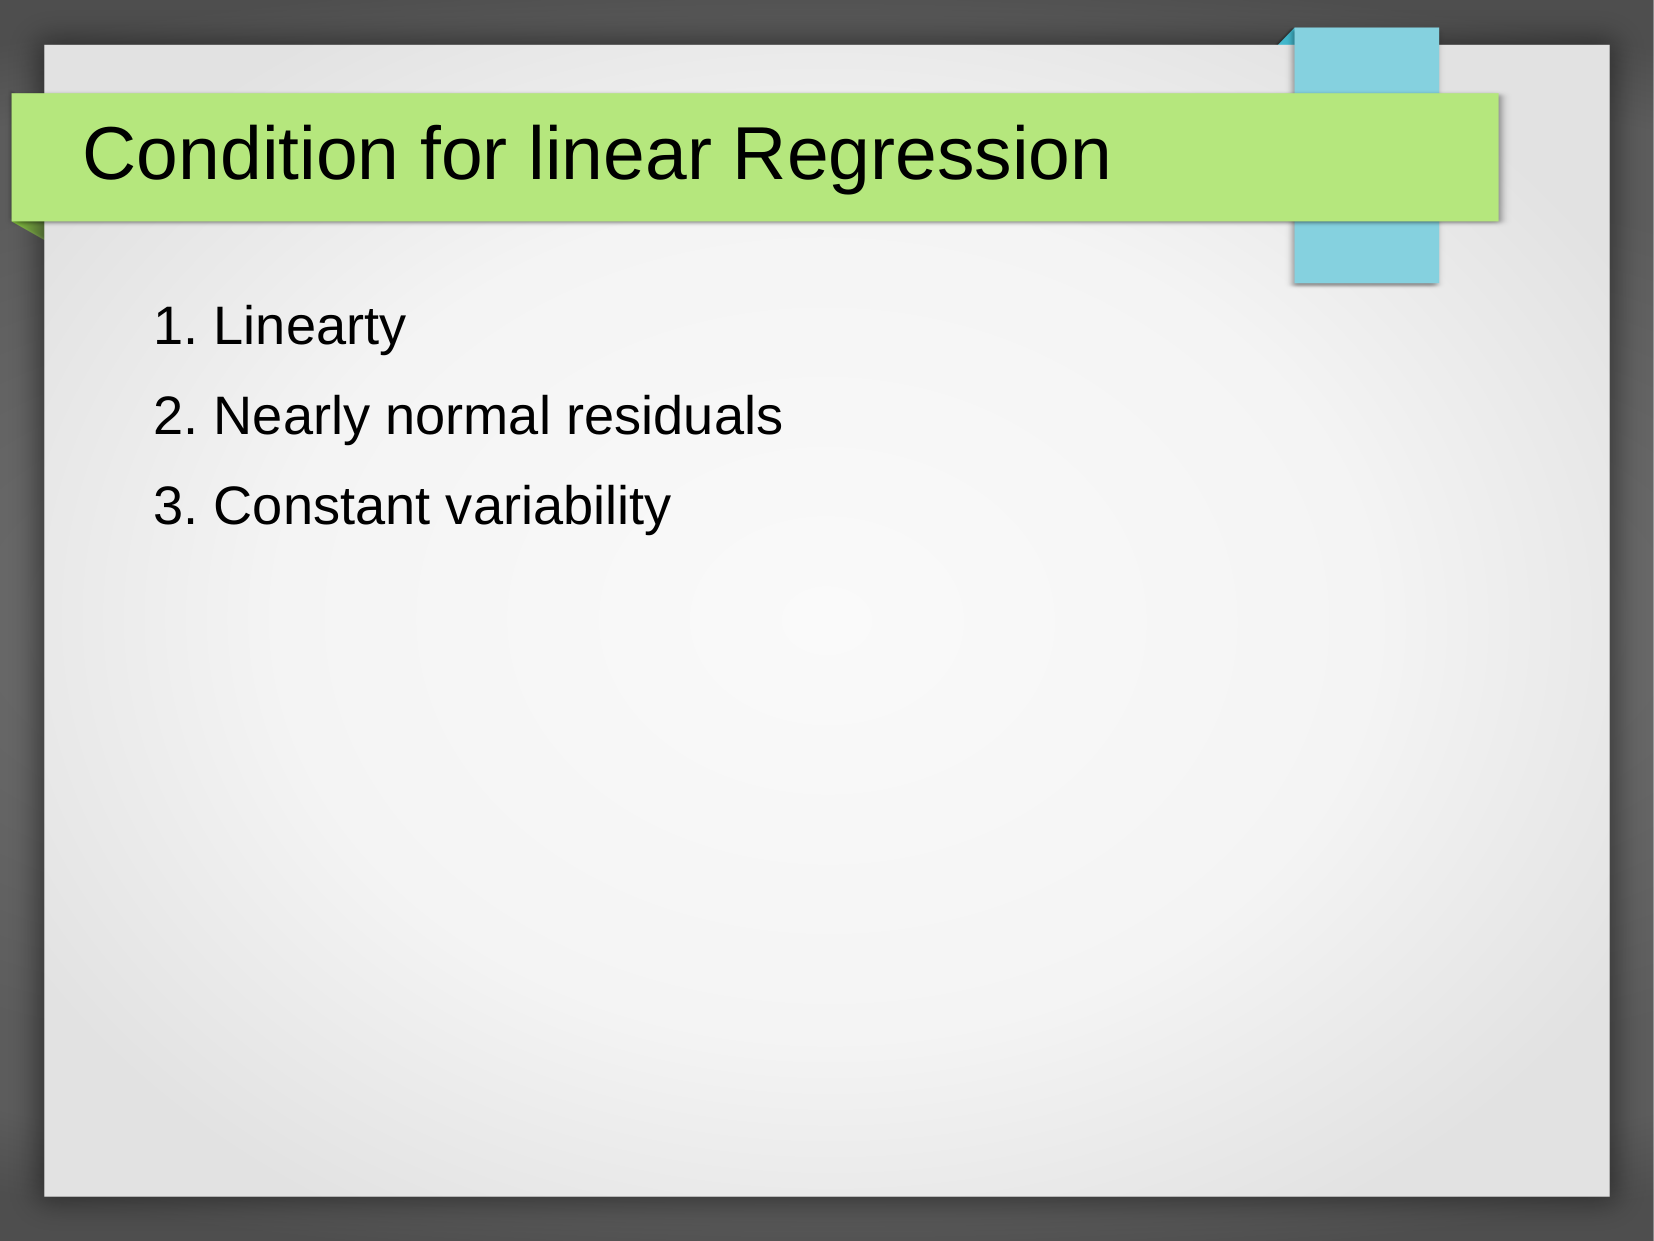

# Condition for linear Regression
1. Linearty
2. Nearly normal residuals
3. Constant variability